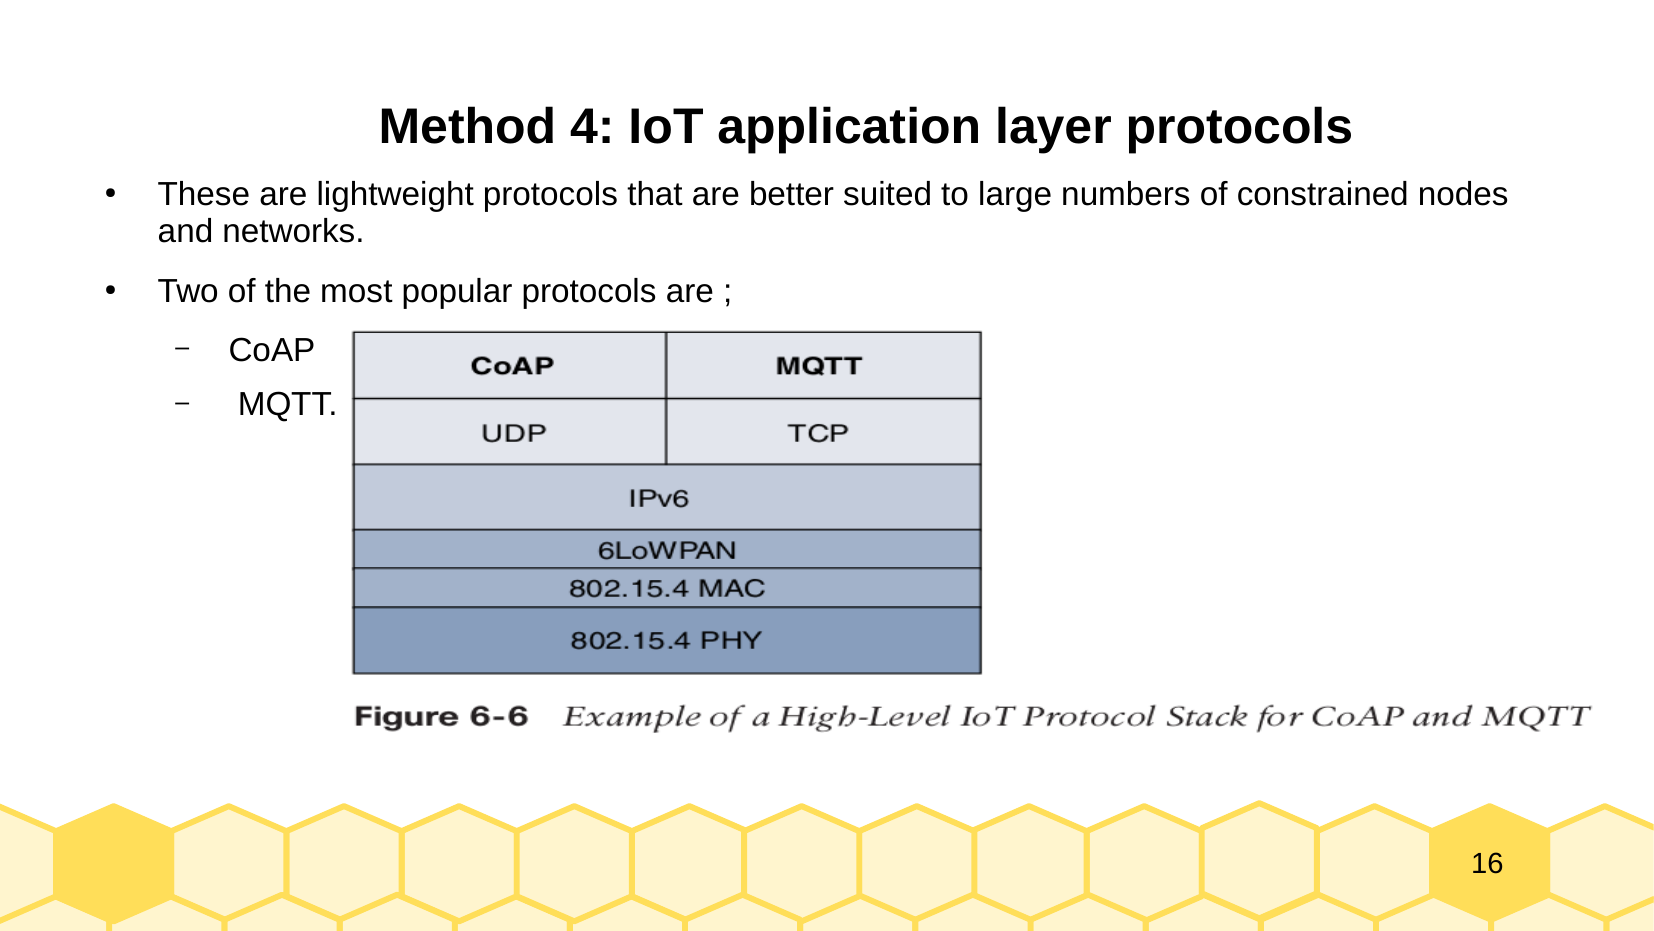

# Method 4: IoT application layer protocols
These are lightweight protocols that are better suited to large numbers of constrained nodes and networks.
Two of the most popular protocols are ;
CoAP
 MQTT.